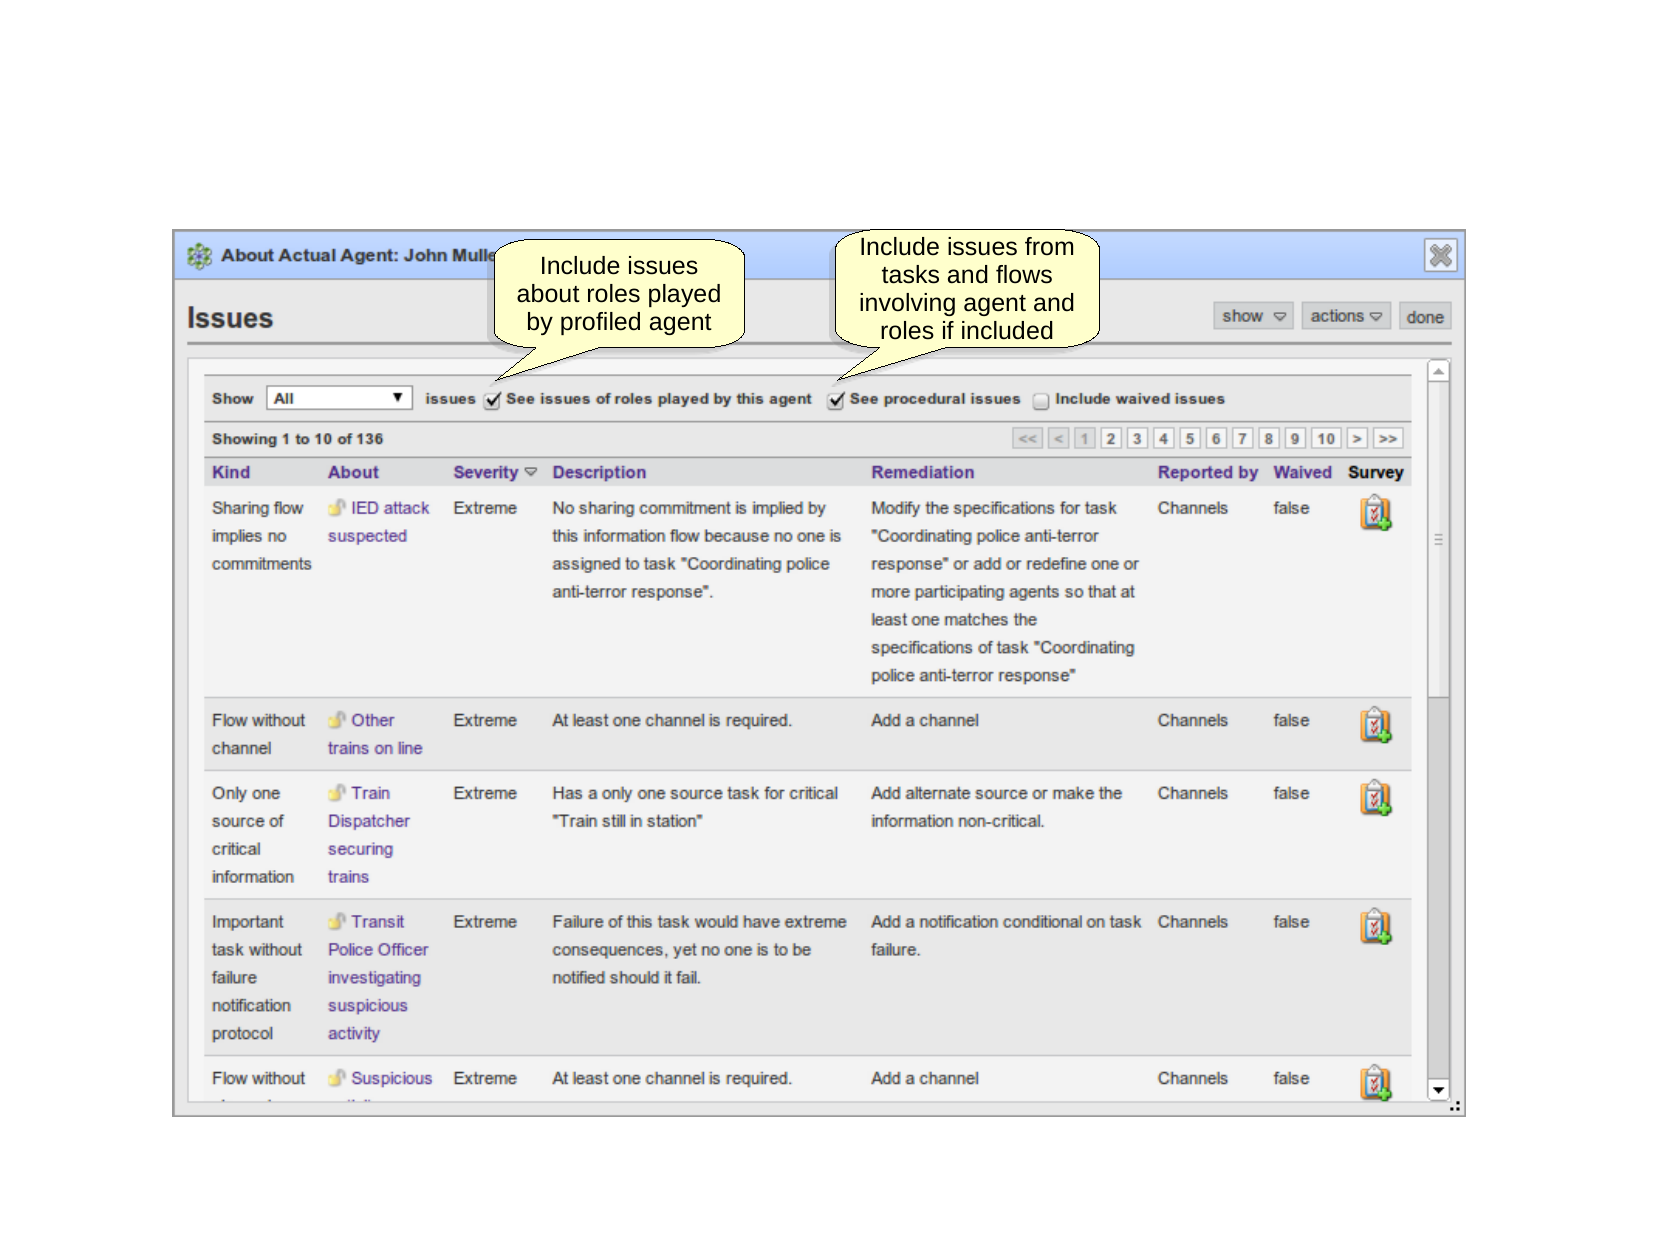

Include issues from tasks and flows involving agent and roles if included
Include issues about roles played by profiled agent